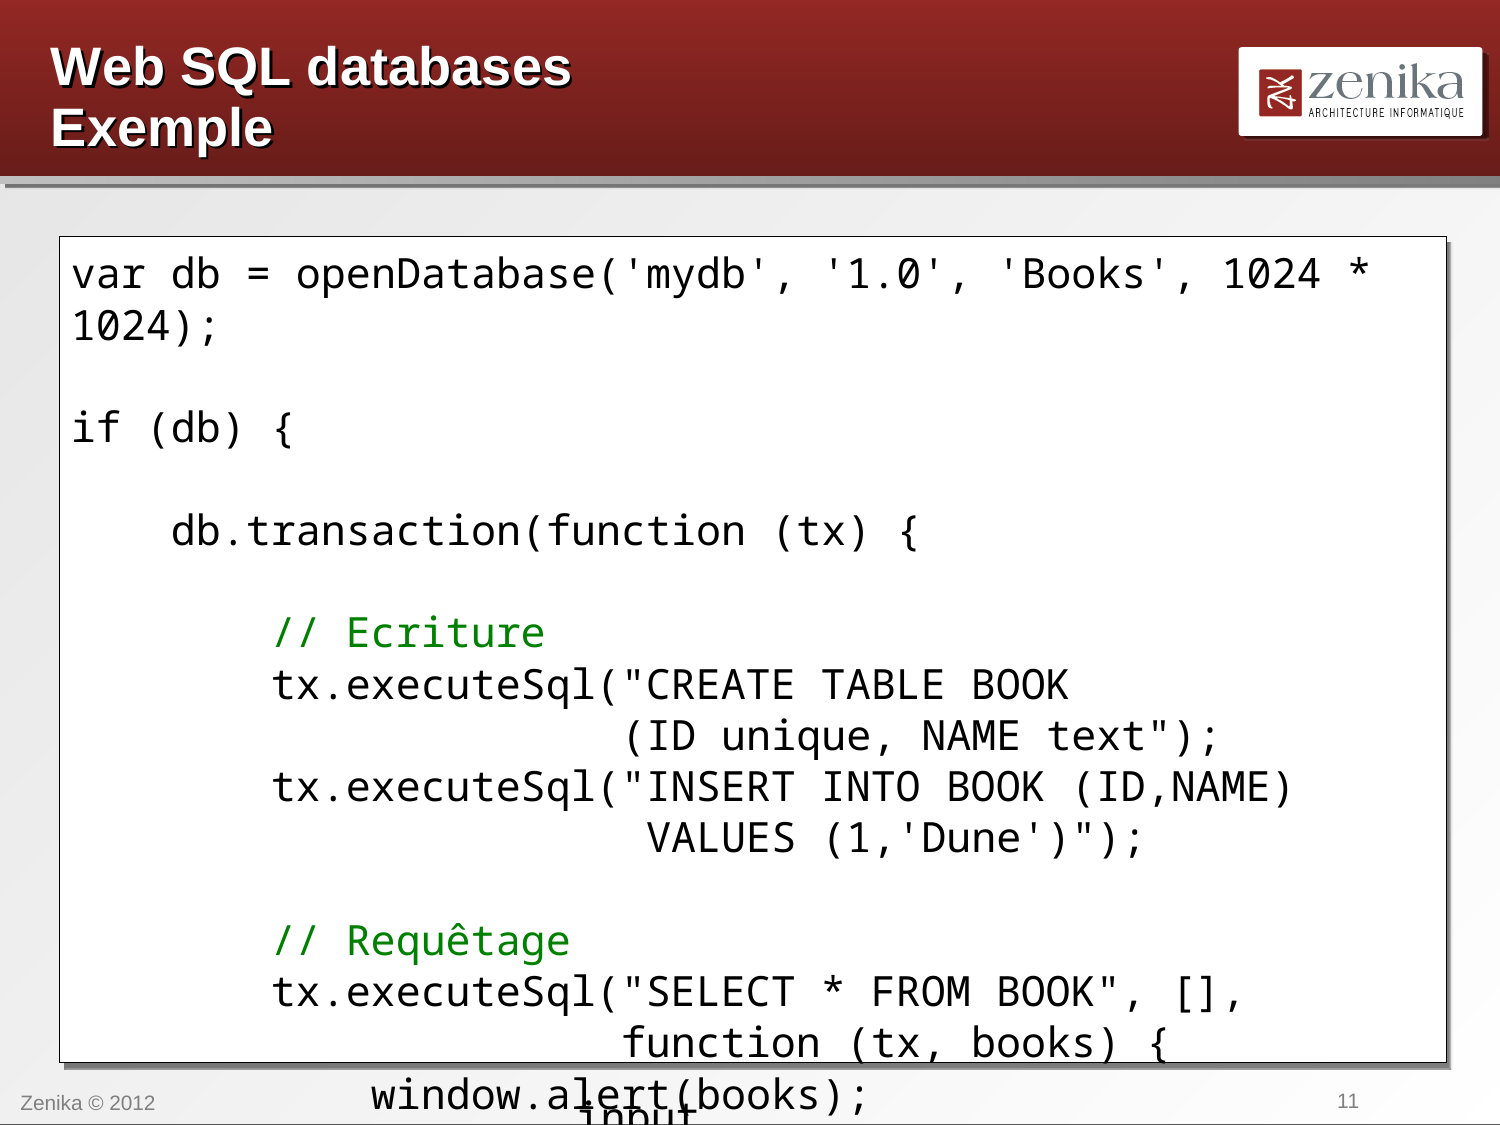

# Web SQL databases Exemple
var db = openDatabase('mydb', '1.0', 'Books', 1024 * 1024);
if (db) {
 db.transaction(function (tx) {
 // Ecriture
 tx.executeSql("CREATE TABLE BOOK
 (ID unique, NAME text");
 tx.executeSql("INSERT INTO BOOK (ID,NAME)
 VALUES (1,'Dune')");
 // Requêtage
 tx.executeSql("SELECT * FROM BOOK", [],
 function (tx, books) {
 window.alert(books);
 });
 });
}